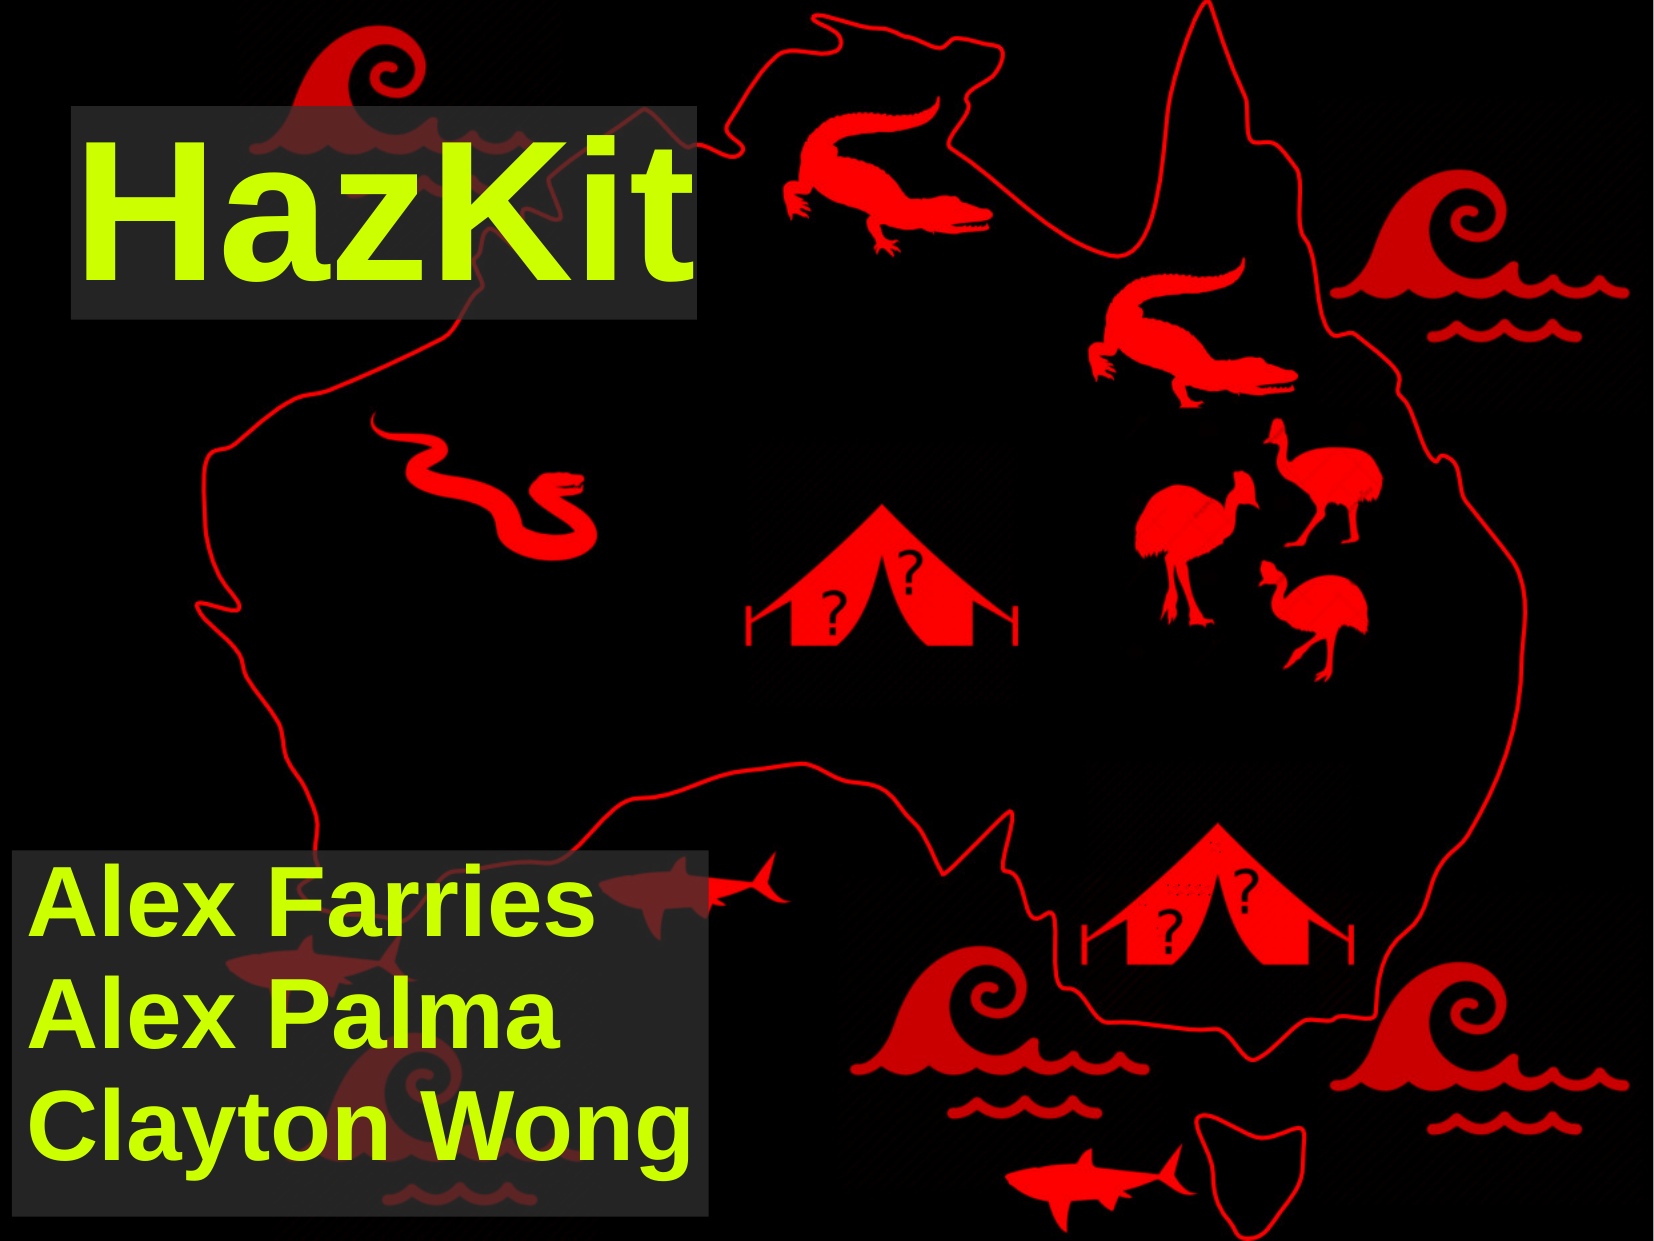

HazKit
Alex Farries
Alex Palma
Clayton Wong